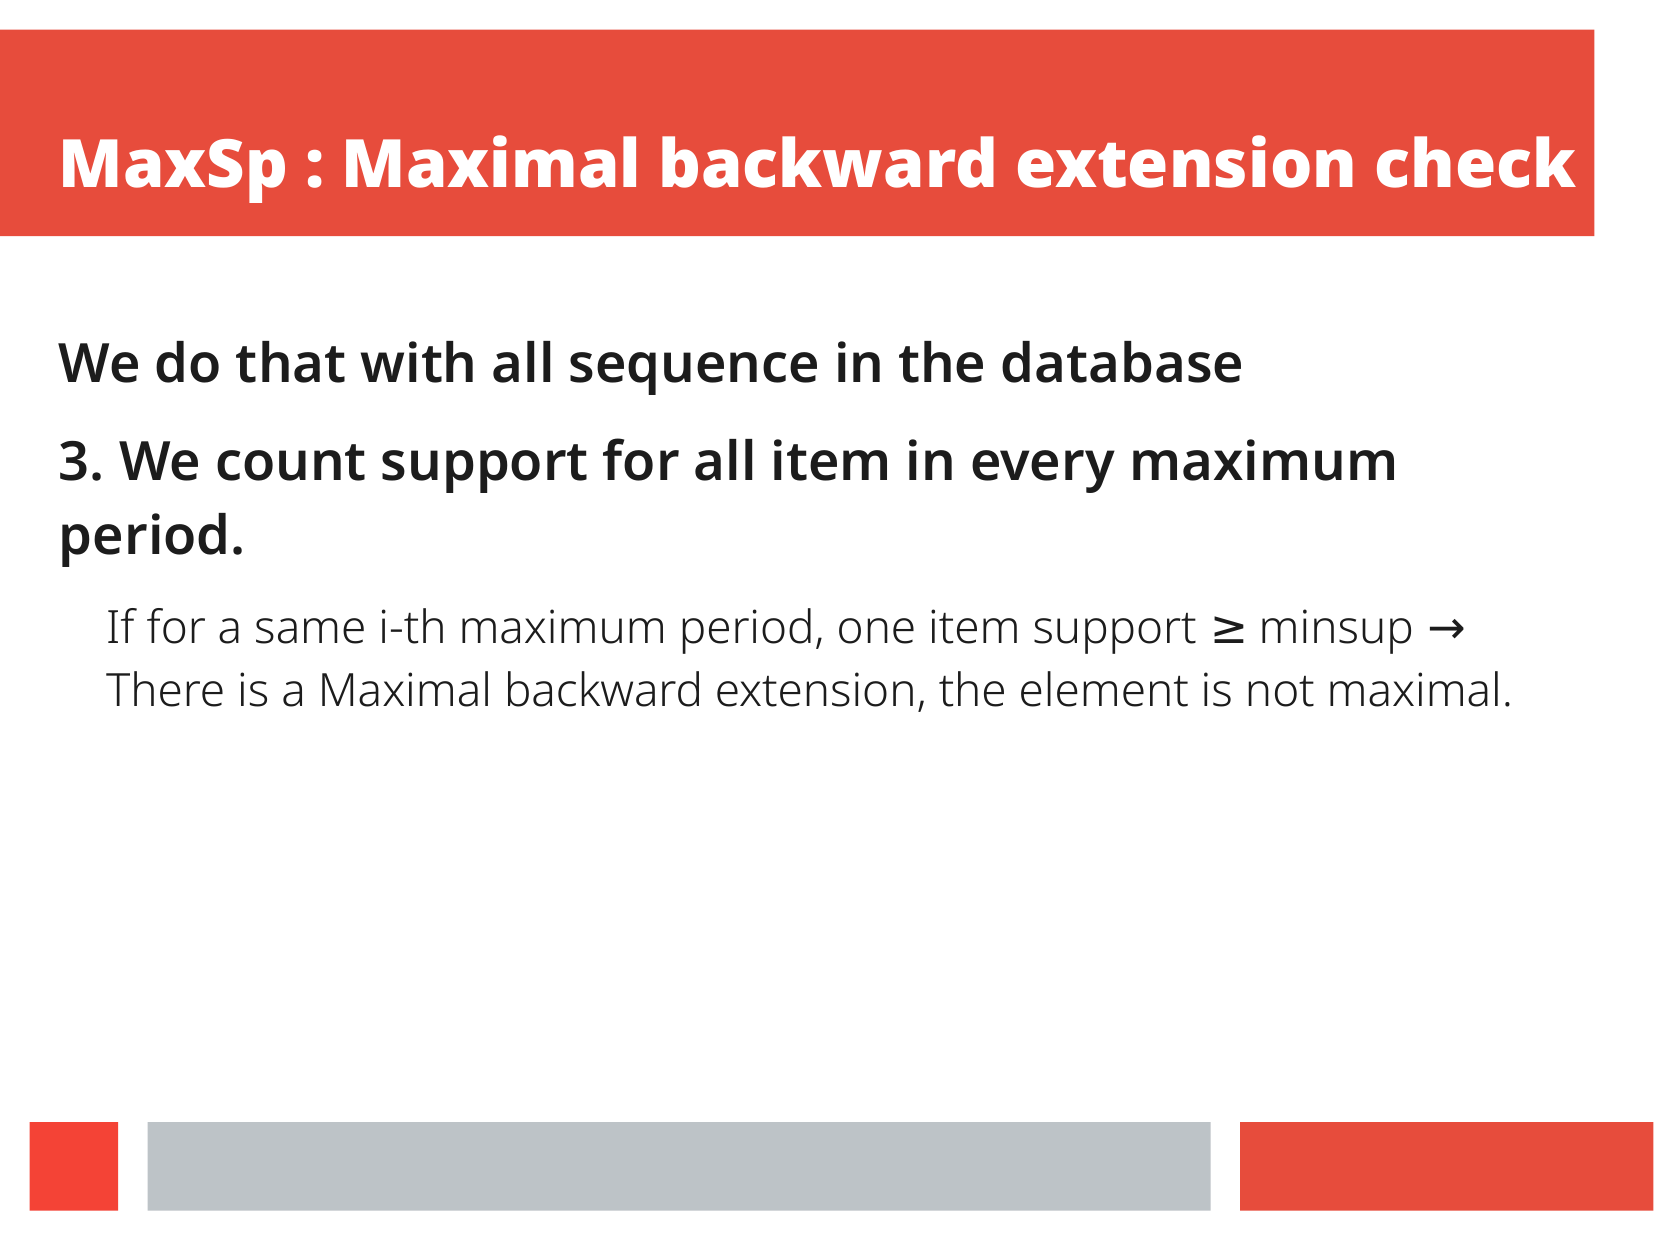

# MaxSp : Maximal backward extension check
We do that with all sequence in the database
3. We count support for all item in every maximum period.
If for a same i-th maximum period, one item support ≥ minsup → There is a Maximal backward extension, the element is not maximal.